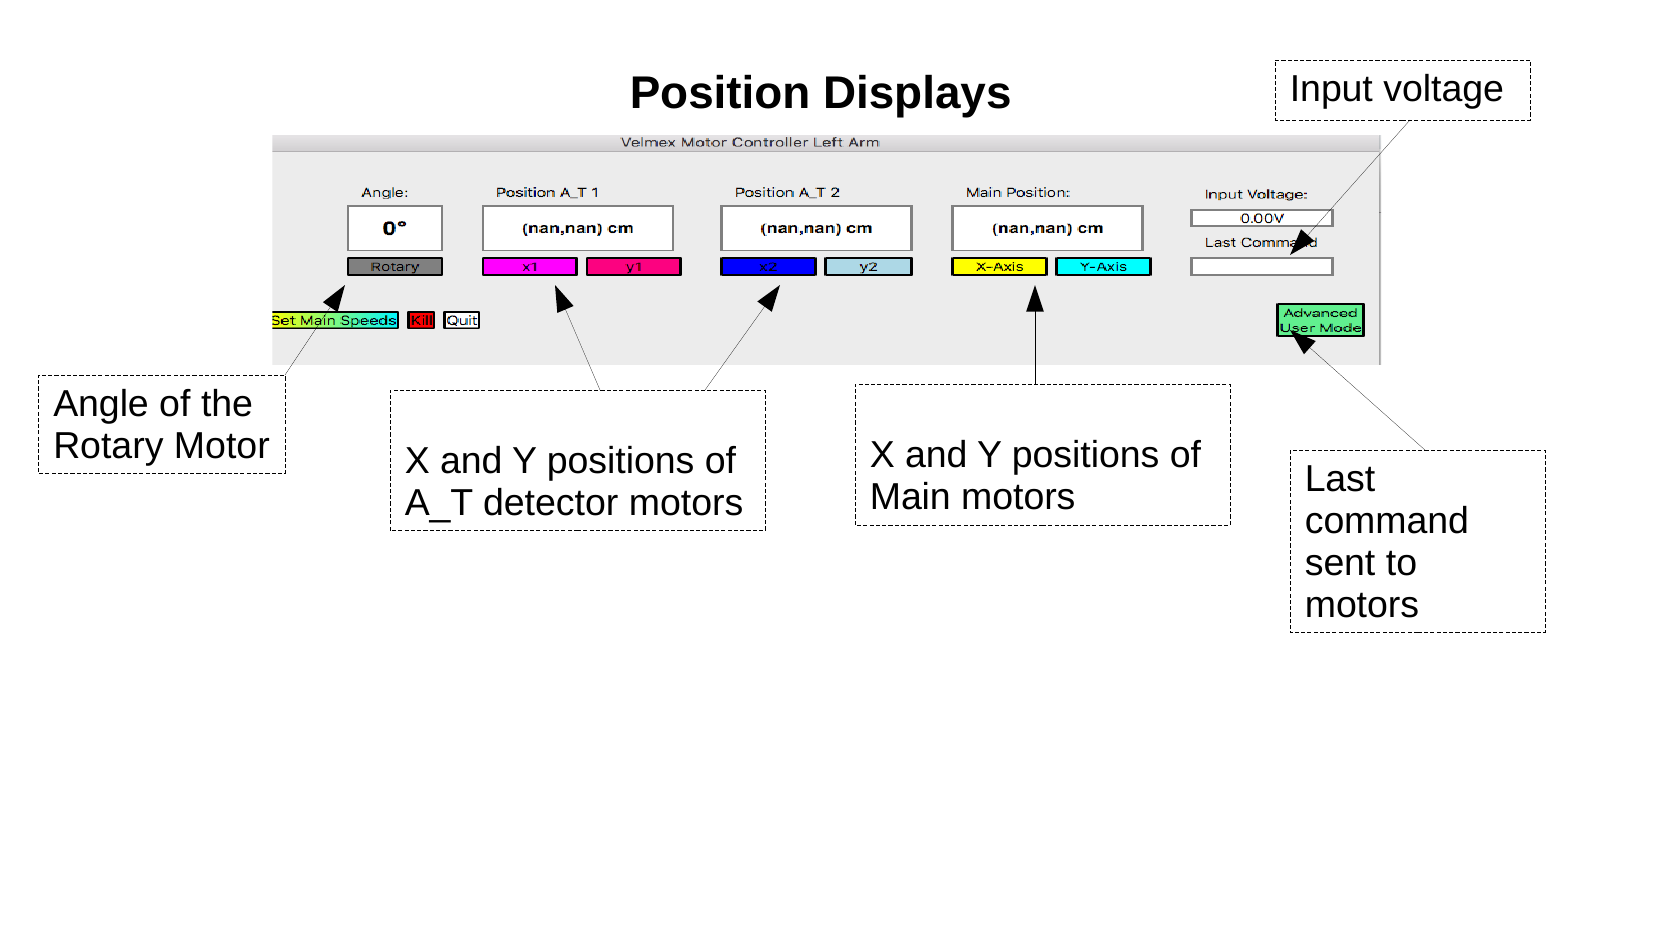

Position Displays
Input voltage
Angle of the Rotary Motor
X and Y positions of Main motors
X and Y positions of A_T detector motors
Last command sent to motors